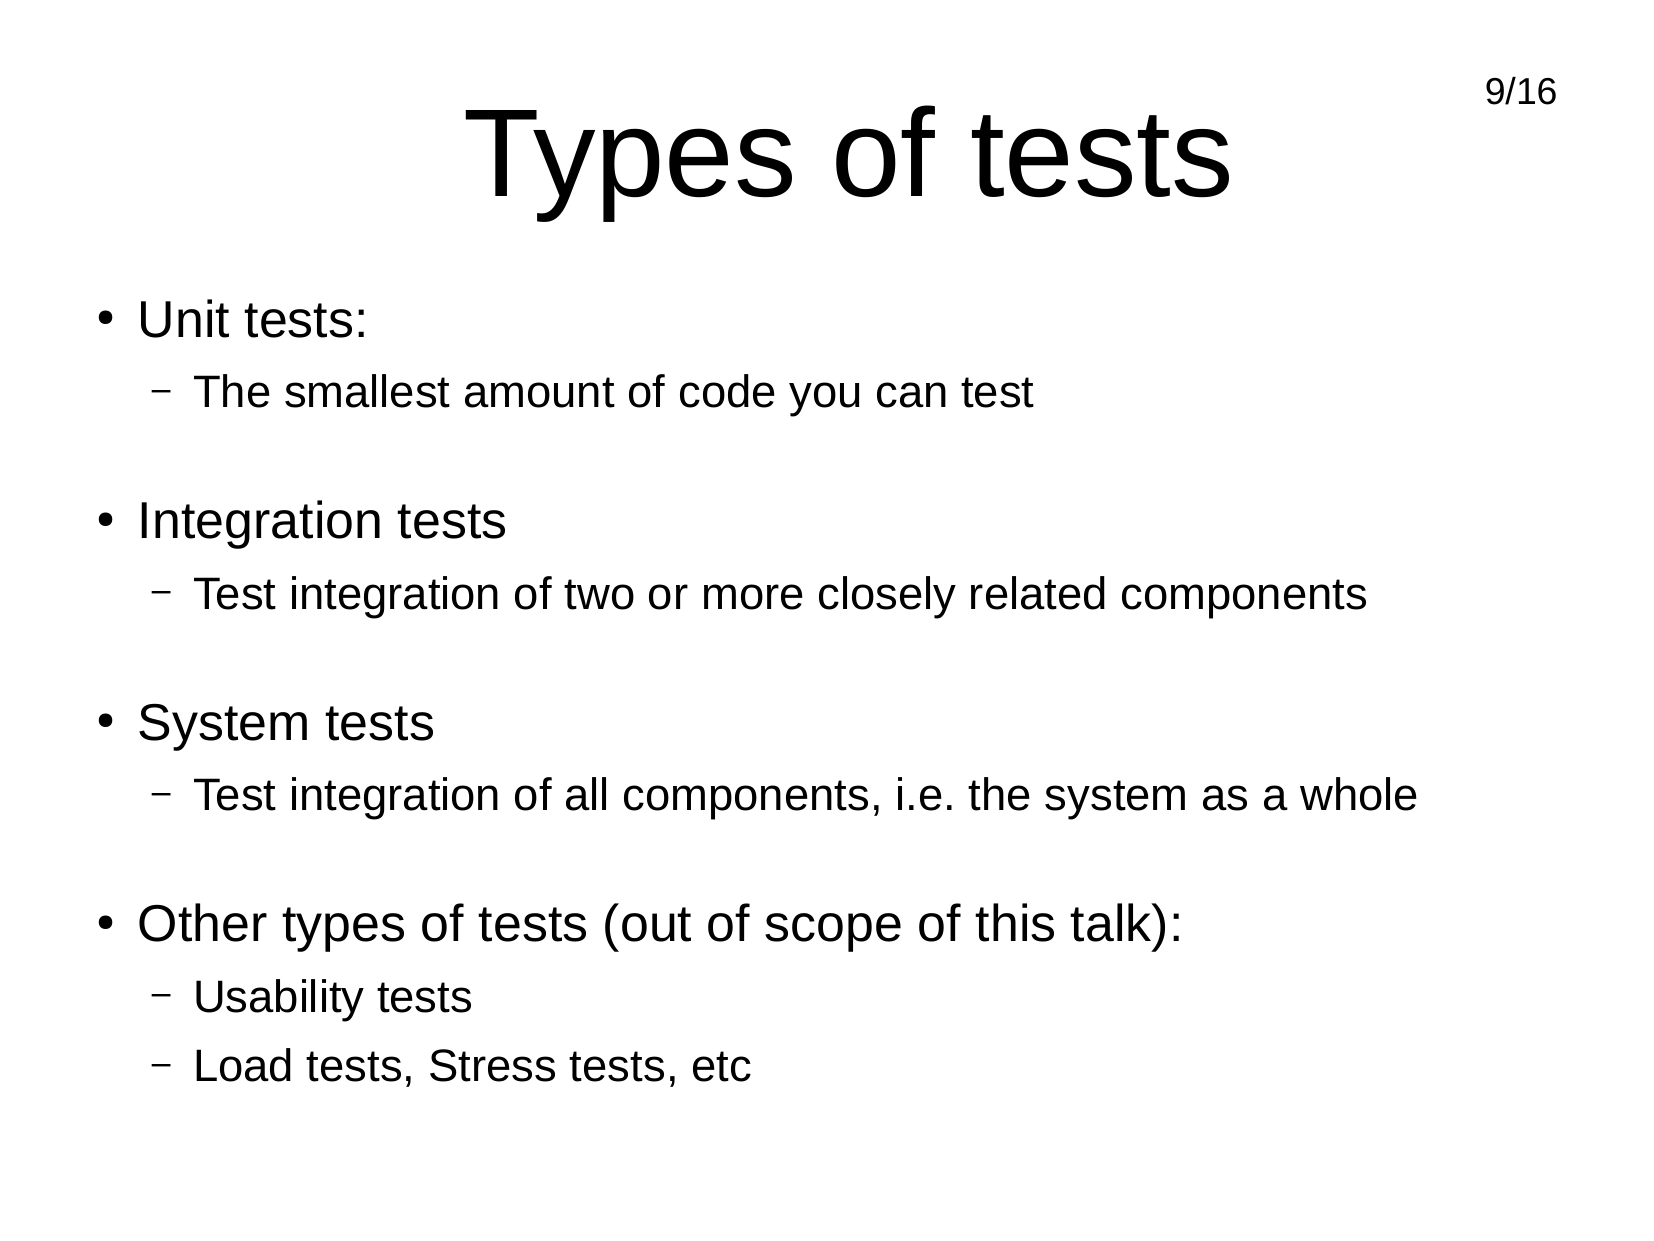

# Types of tests
Unit tests:
The smallest amount of code you can test
Integration tests
Test integration of two or more closely related components
System tests
Test integration of all components, i.e. the system as a whole
Other types of tests (out of scope of this talk):
Usability tests
Load tests, Stress tests, etc